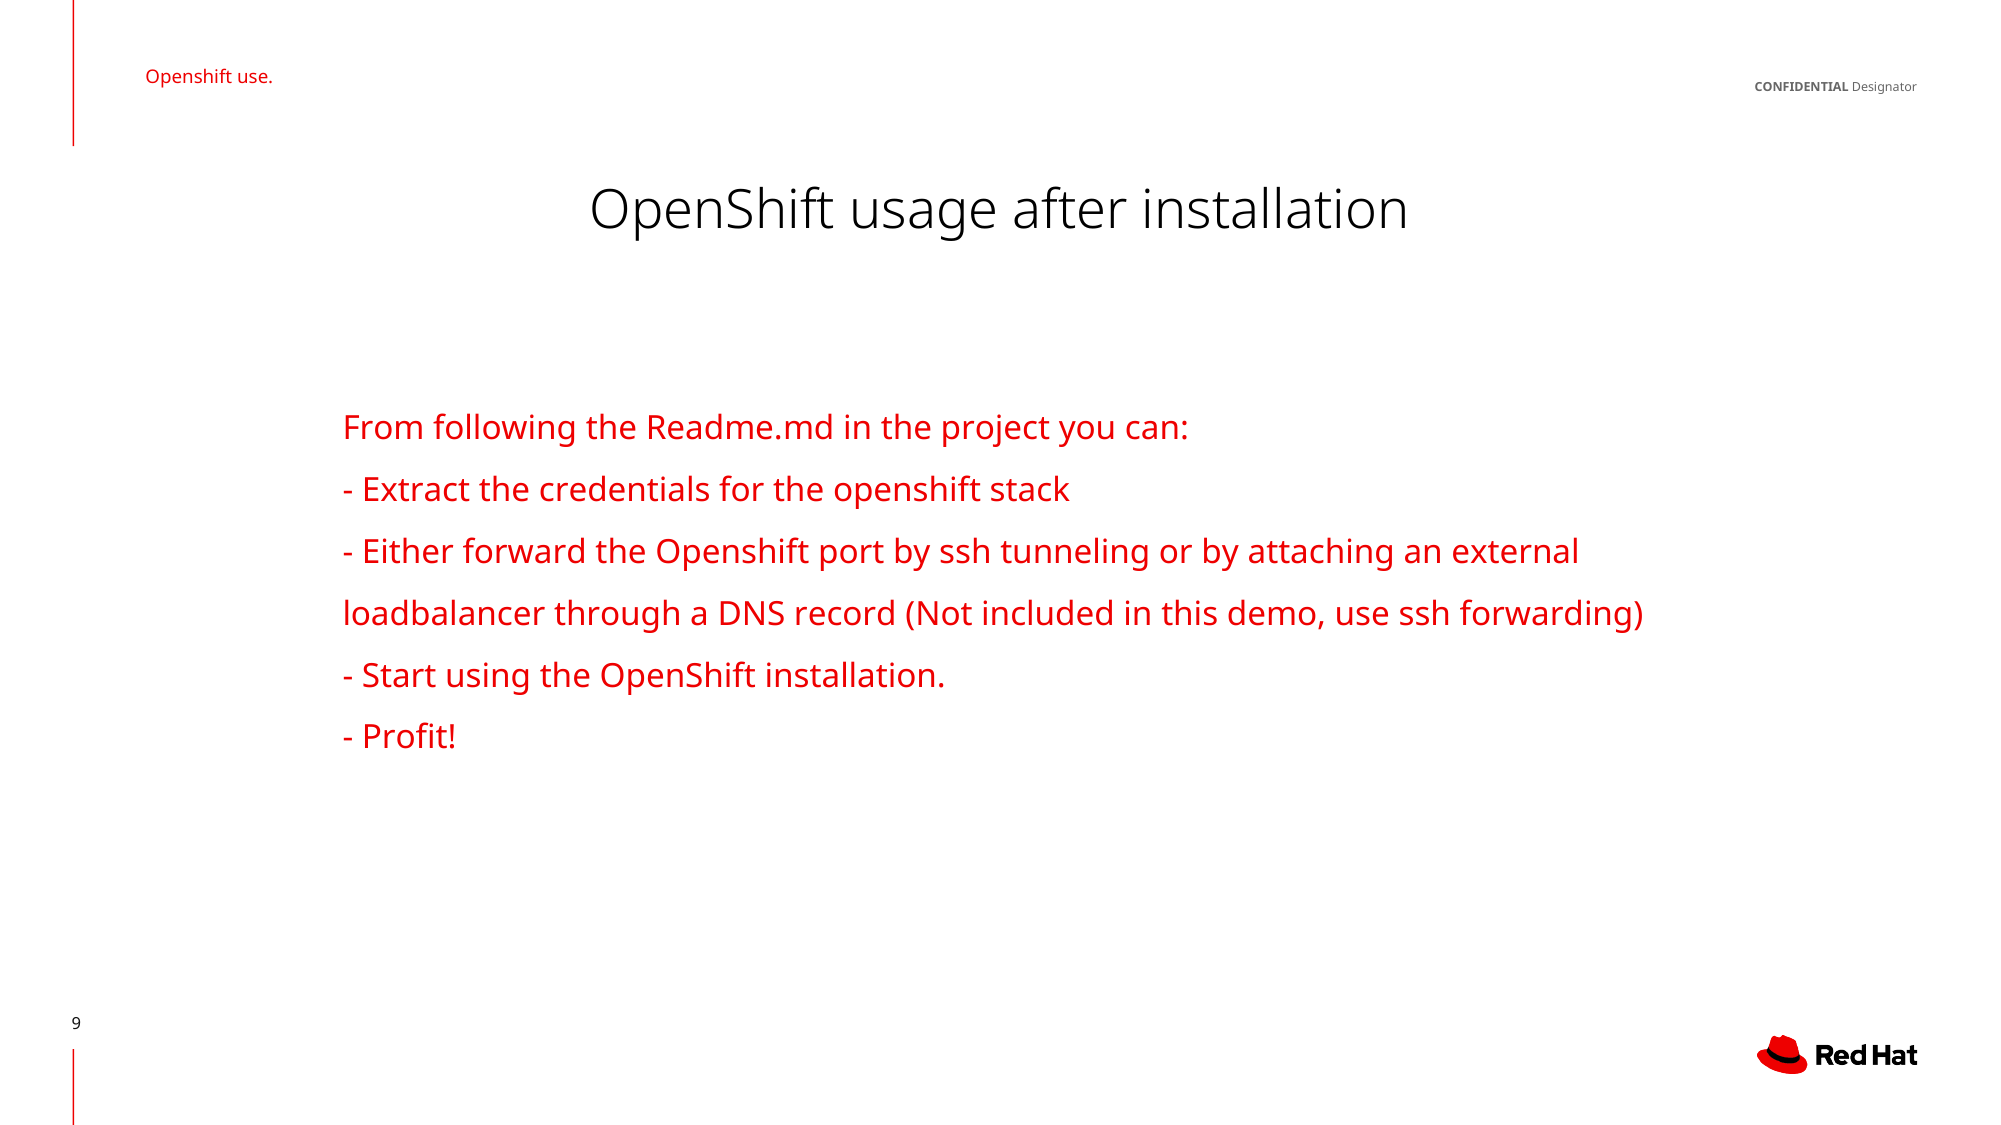

Openshift use.
CONFIDENTIAL Designator
# OpenShift usage after installation
From following the Readme.md in the project you can:
- Extract the credentials for the openshift stack
- Either forward the Openshift port by ssh tunneling or by attaching an external loadbalancer through a DNS record (Not included in this demo, use ssh forwarding)
- Start using the OpenShift installation.
- Profit!
9